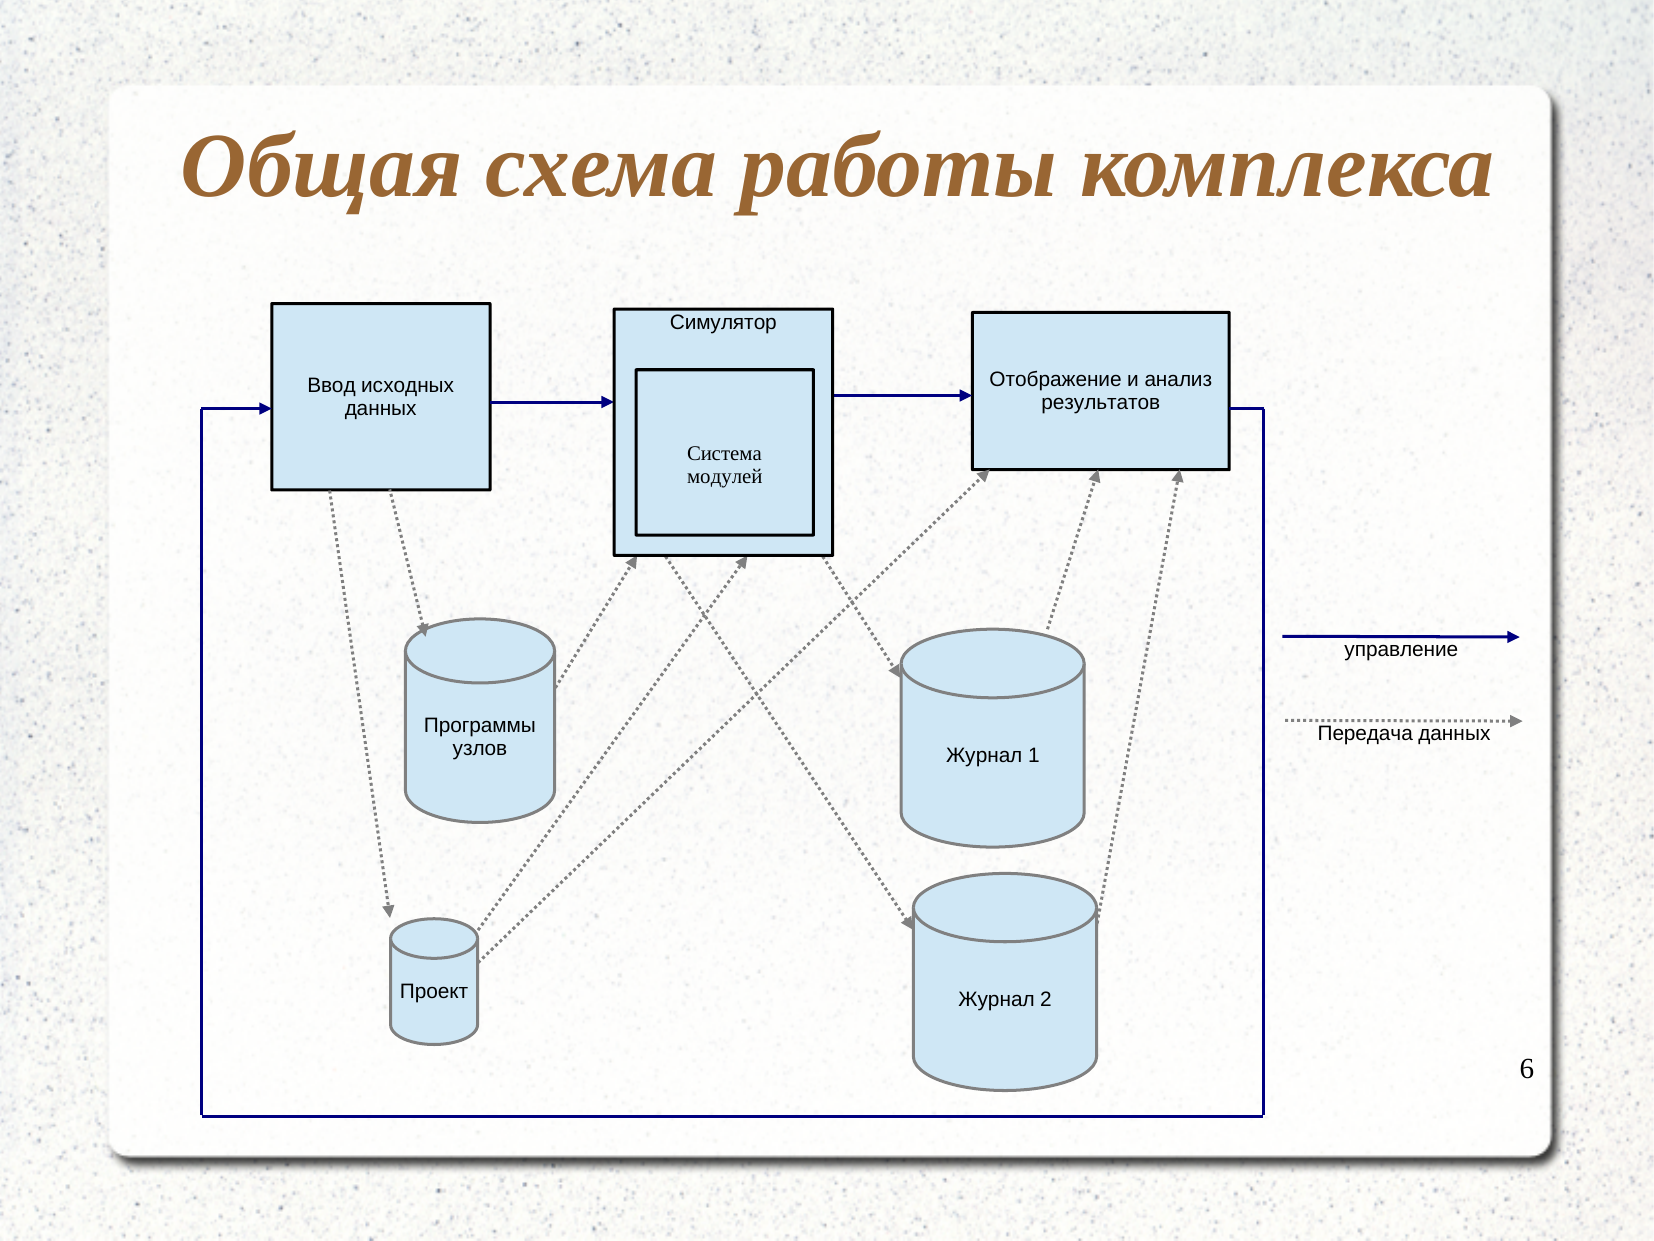

# Общая схема работы комплекса
Ввод исходных
данных
Симулятор
Отображение и анализ
результатов
Система
модулей
Программы
узлов
Журнал 1
управление
Передача данных
Журнал 2
Проект
6